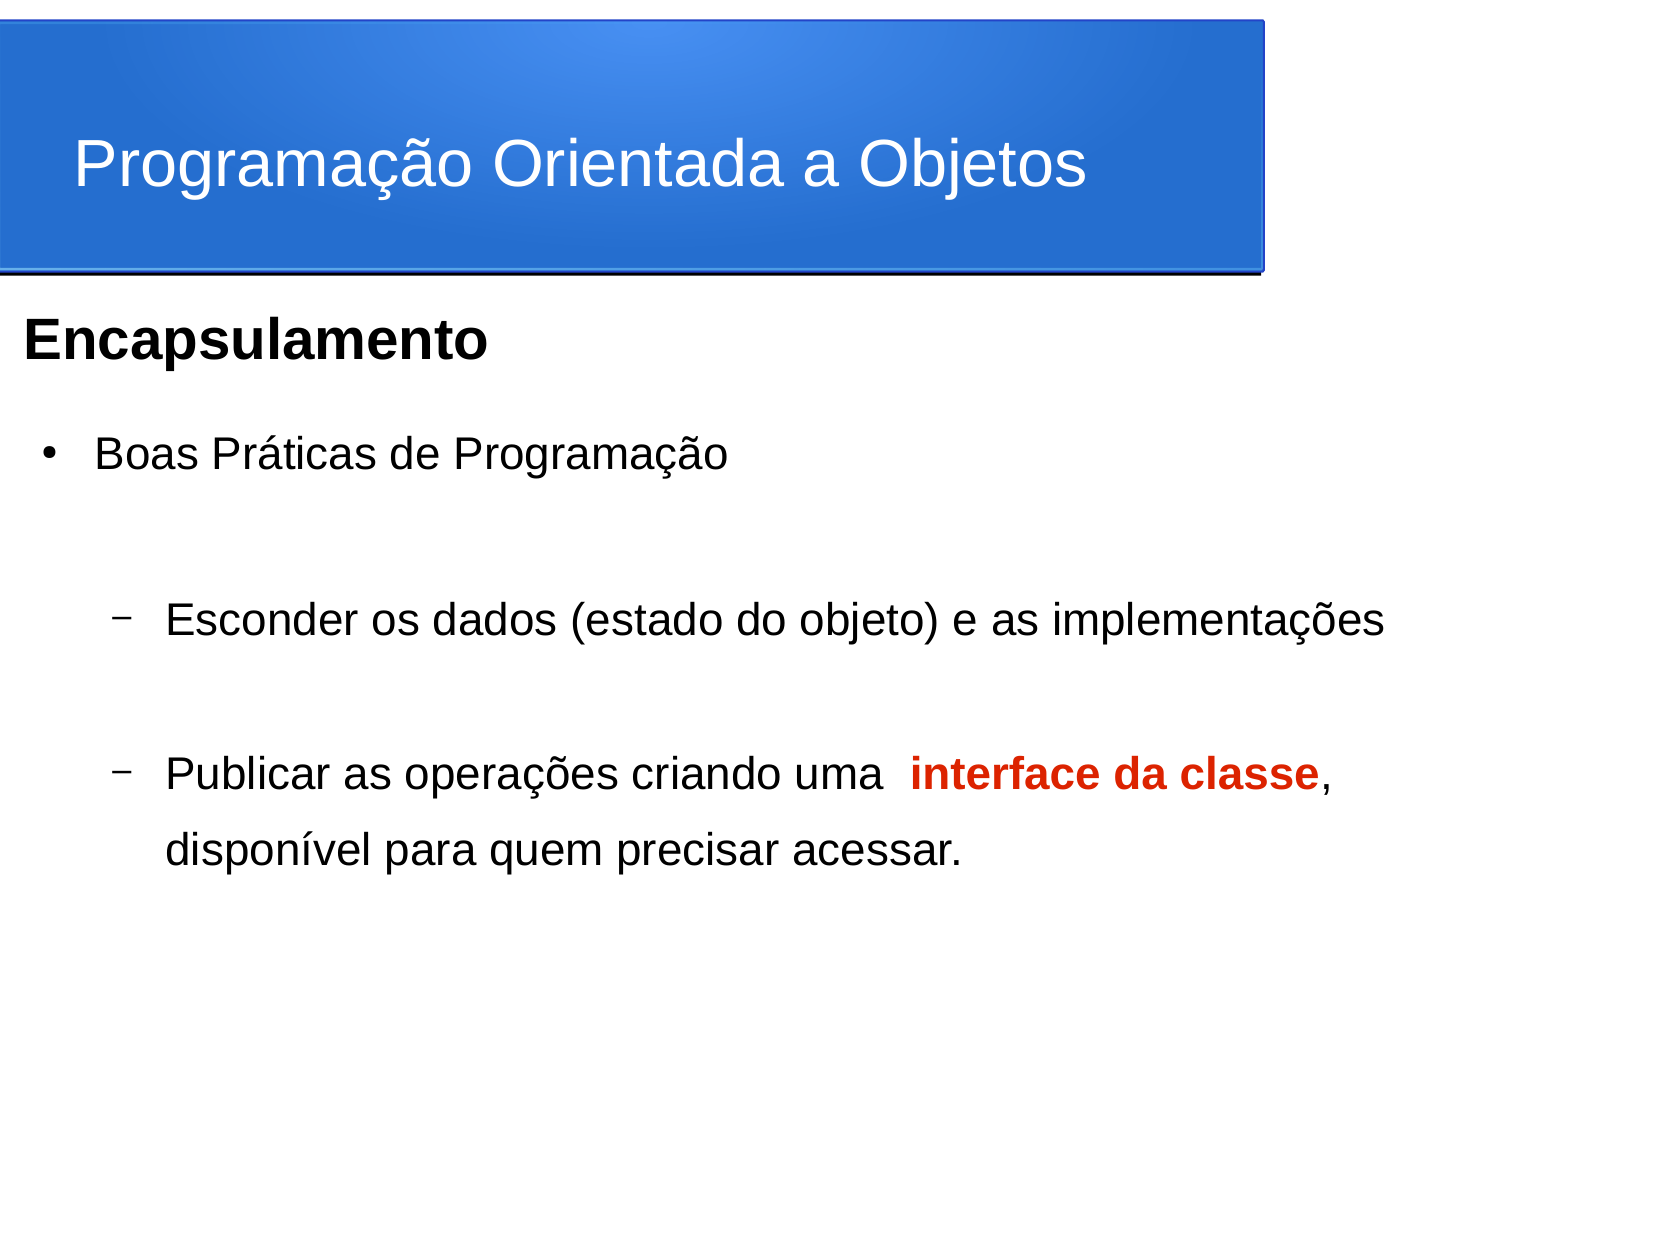

Programação Orientada a Objetos
# Encapsulamento
Boas Práticas de Programação
Esconder os dados (estado do objeto) e as implementações
Publicar as operações criando uma interface da classe,
disponível para quem precisar acessar.